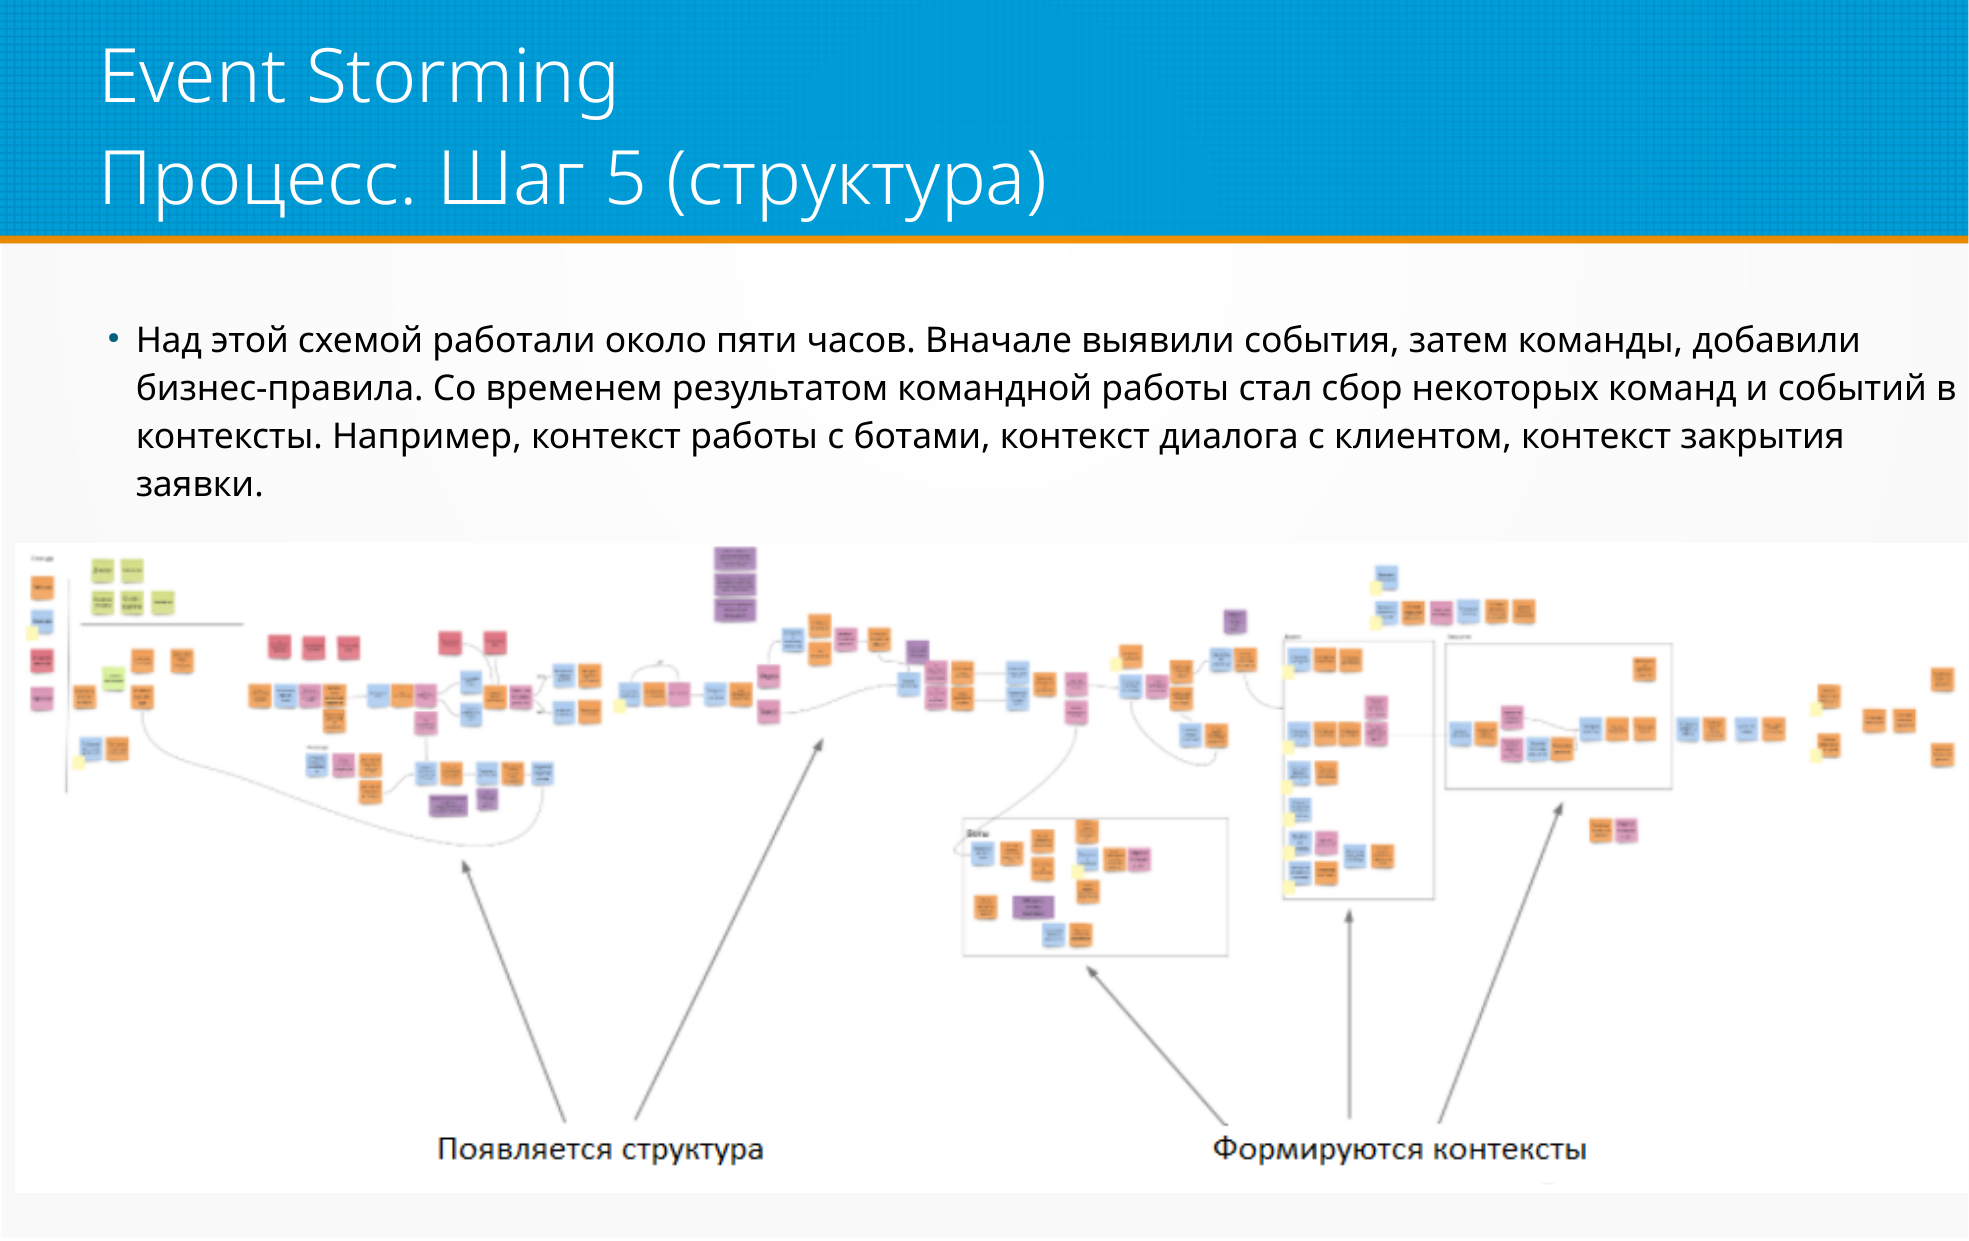

# Event Storming Процесс. Шаг 5 (структура)
Над этой схемой работали около пяти часов. Вначале выявили события, затем команды, добавили бизнес-правила. Со временем результатом командной работы стал сбор некоторых команд и событий в контексты. Например, контекст работы с ботами, контекст диалога с клиентом, контекст закрытия заявки.